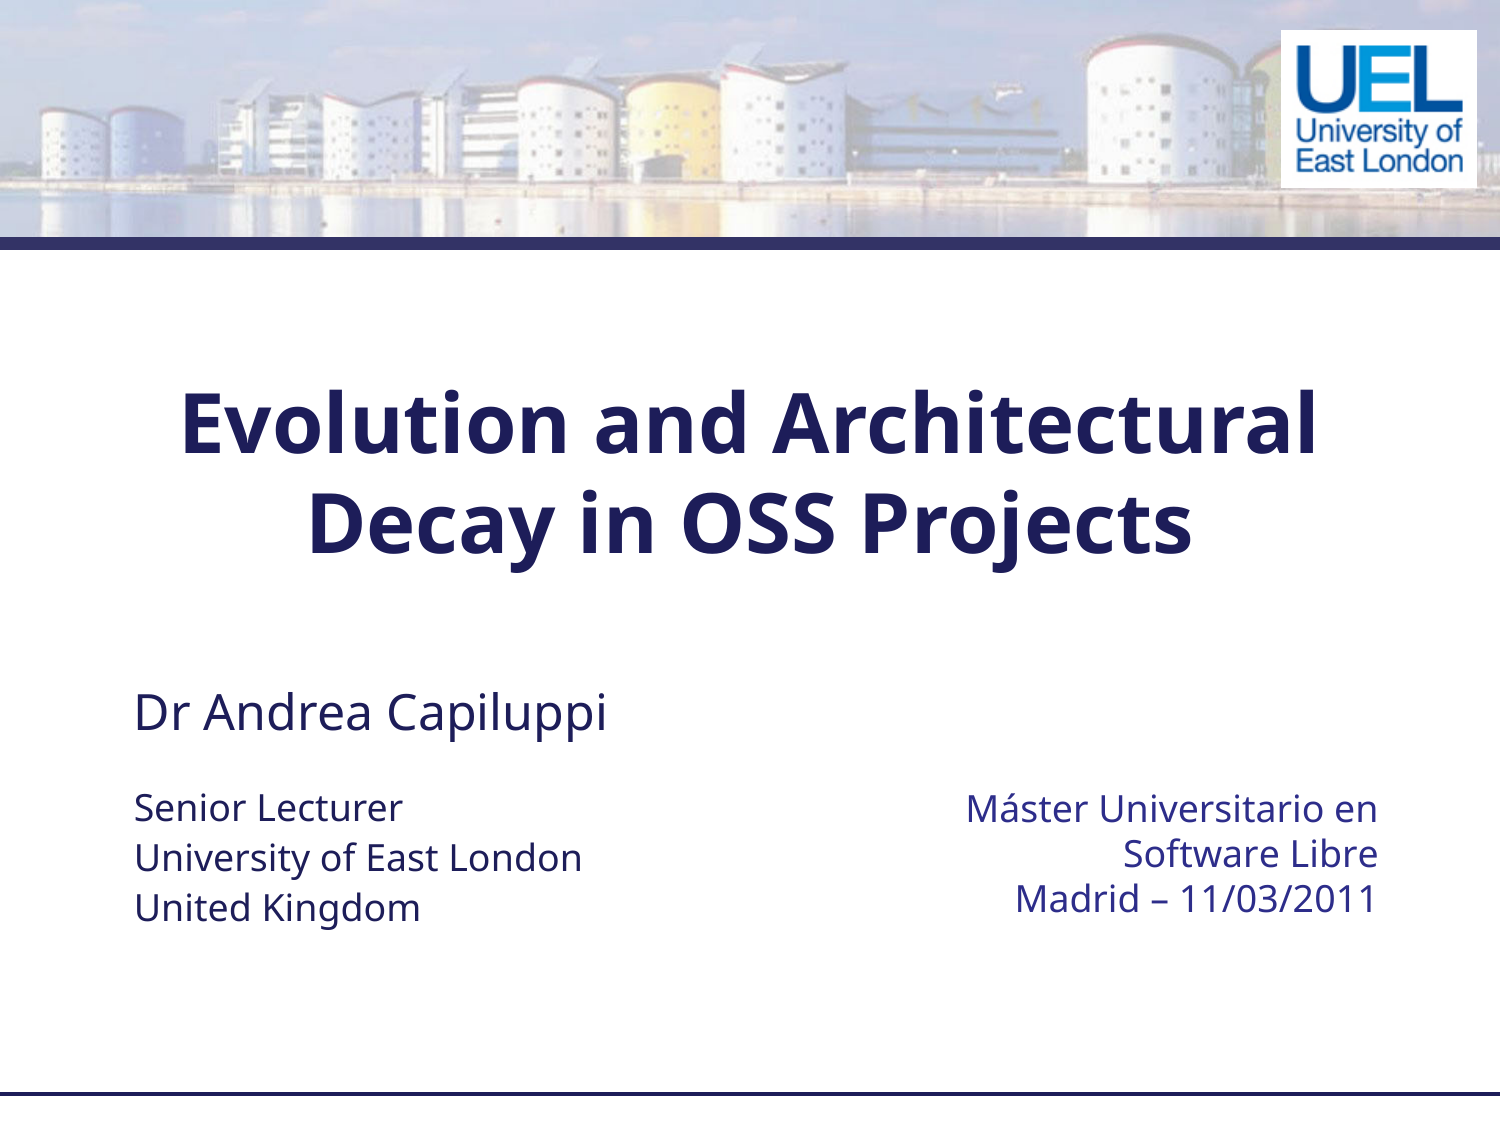

# Evolution and Architectural Decay in OSS Projects
Dr Andrea Capiluppi
Senior Lecturer
University of East London
United Kingdom
Máster Universitario en Software Libre
Madrid – 11/03/2011